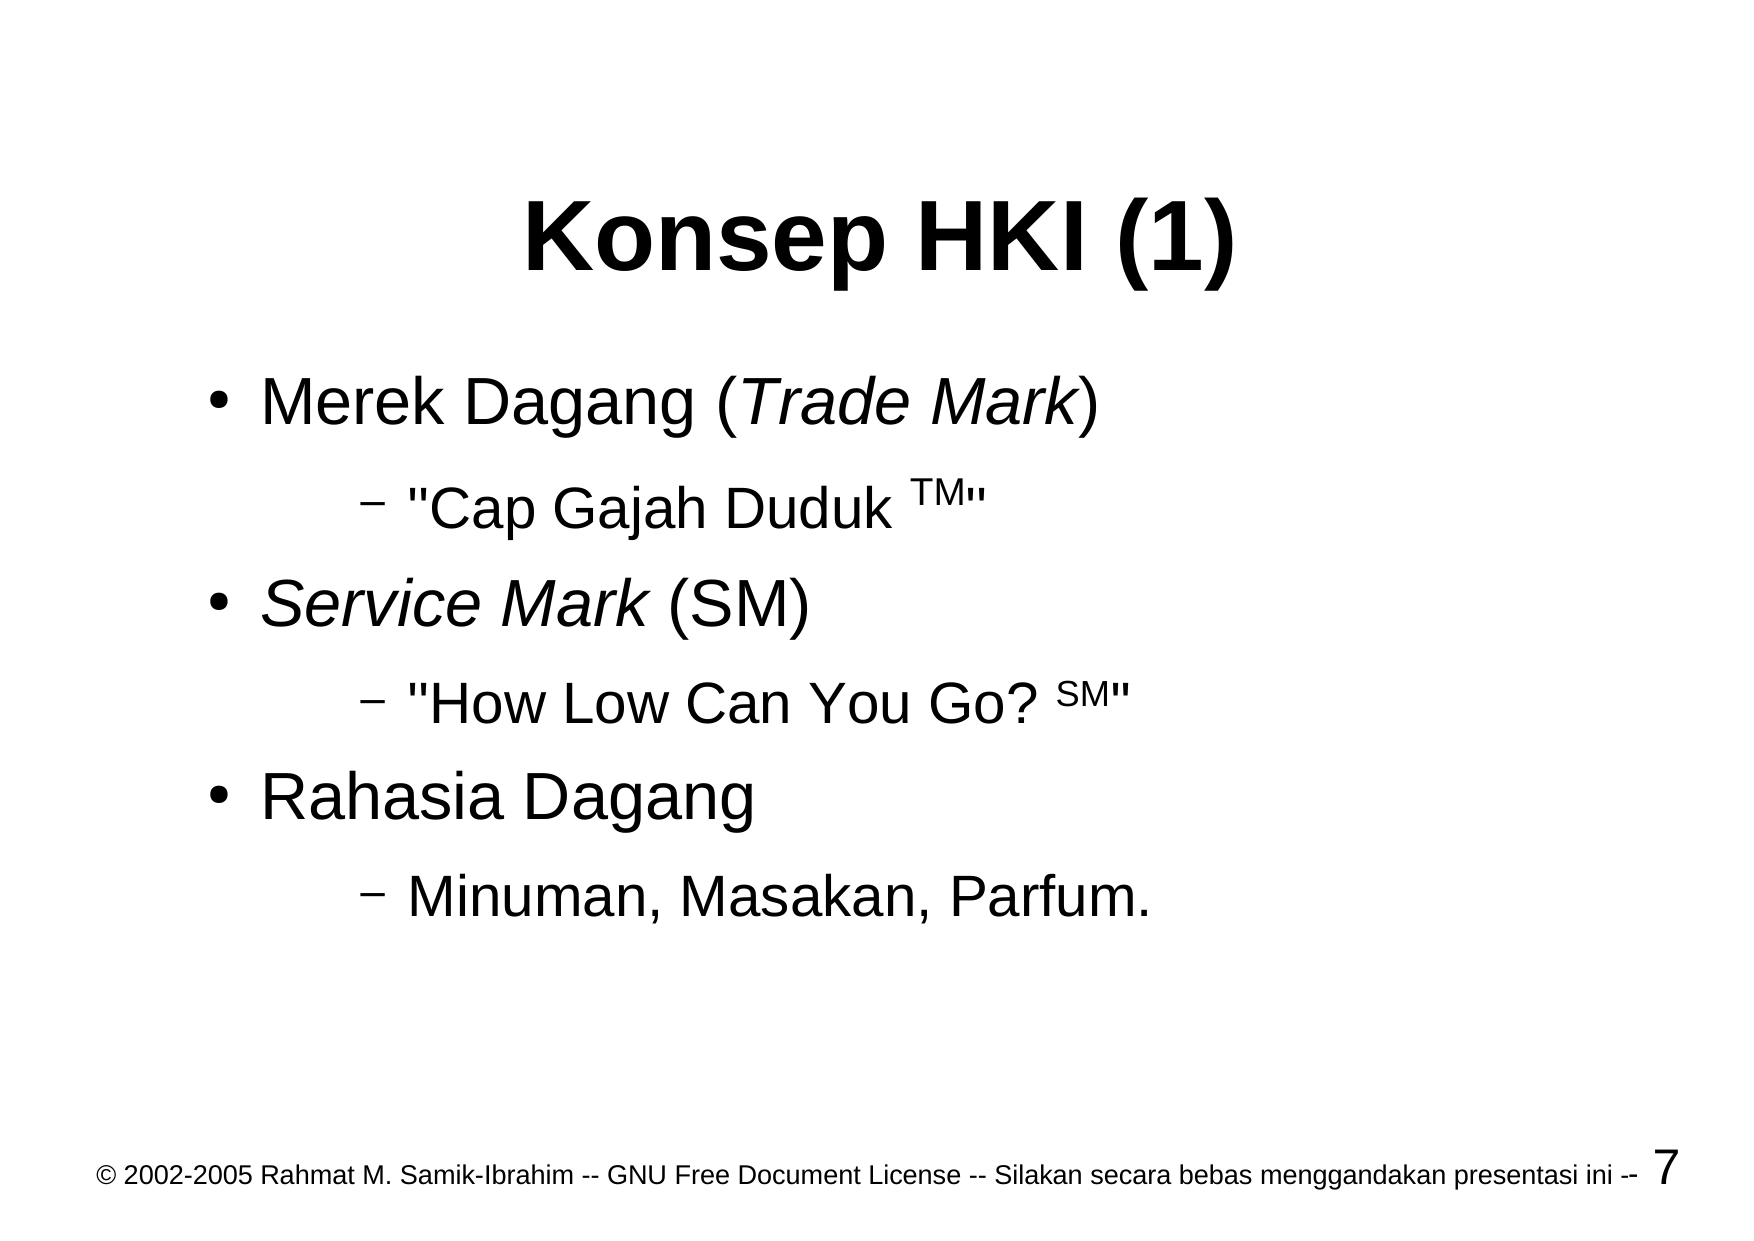

# Konsep HKI (1)
Merek Dagang (Trade Mark)
''Cap Gajah Duduk TM''
Service Mark (SM)
''How Low Can You Go? SM''
Rahasia Dagang
Minuman, Masakan, Parfum.